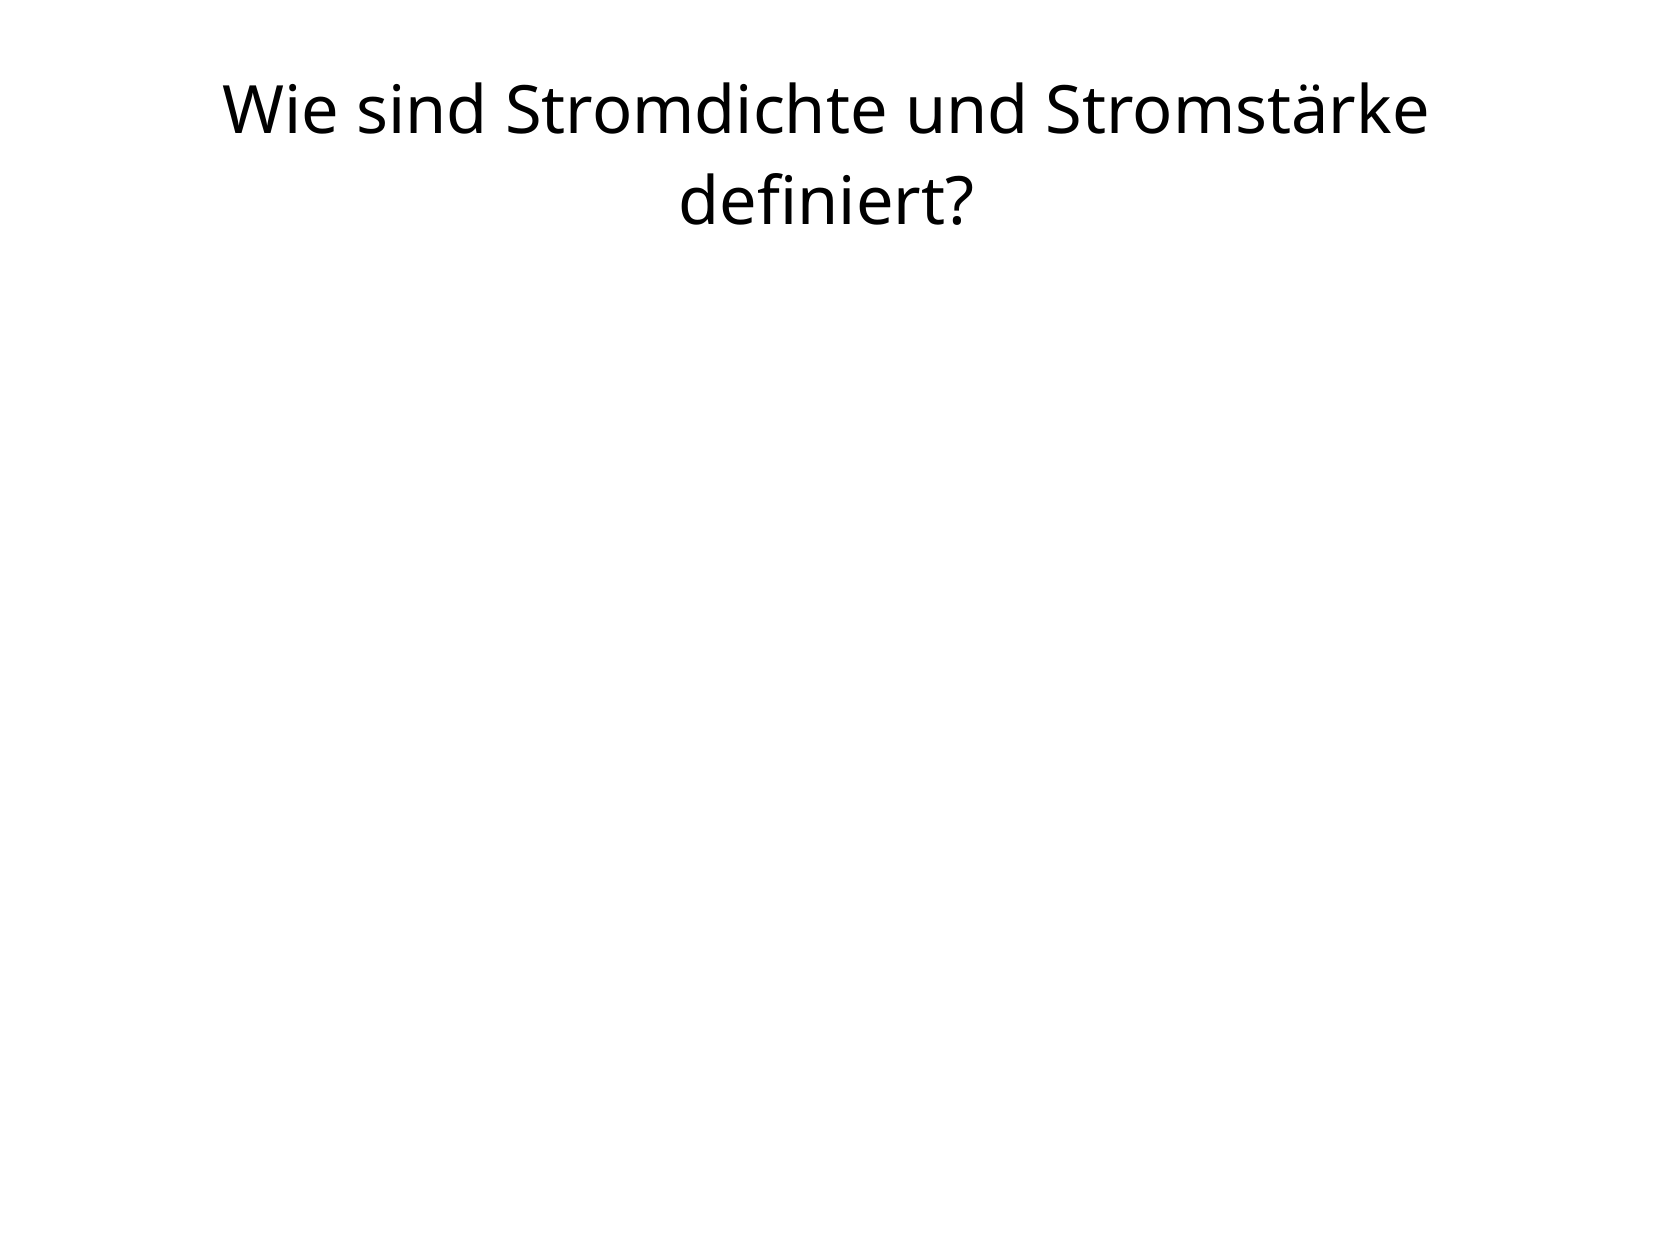

# Wie sind Stromdichte und Stromstärke definiert?